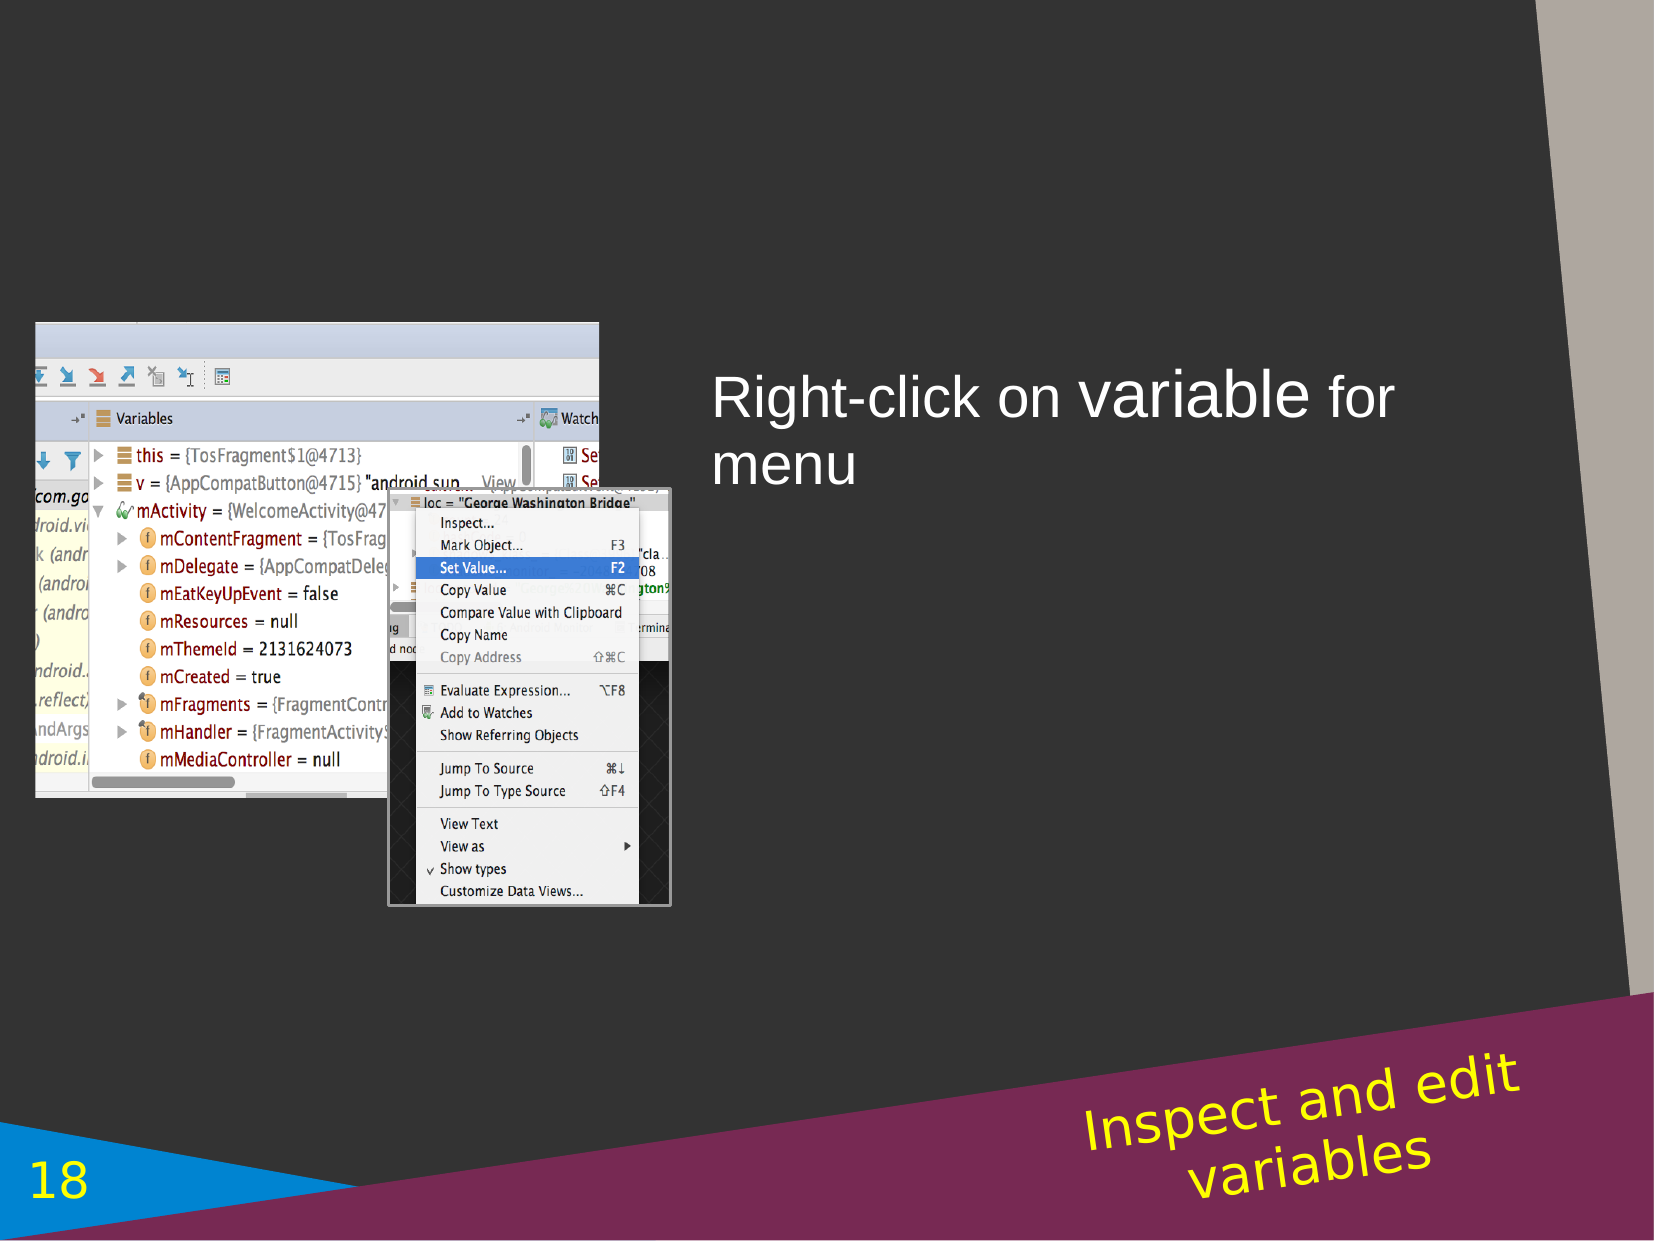

Right-click on variable for menu
# Inspect and edit variables
18